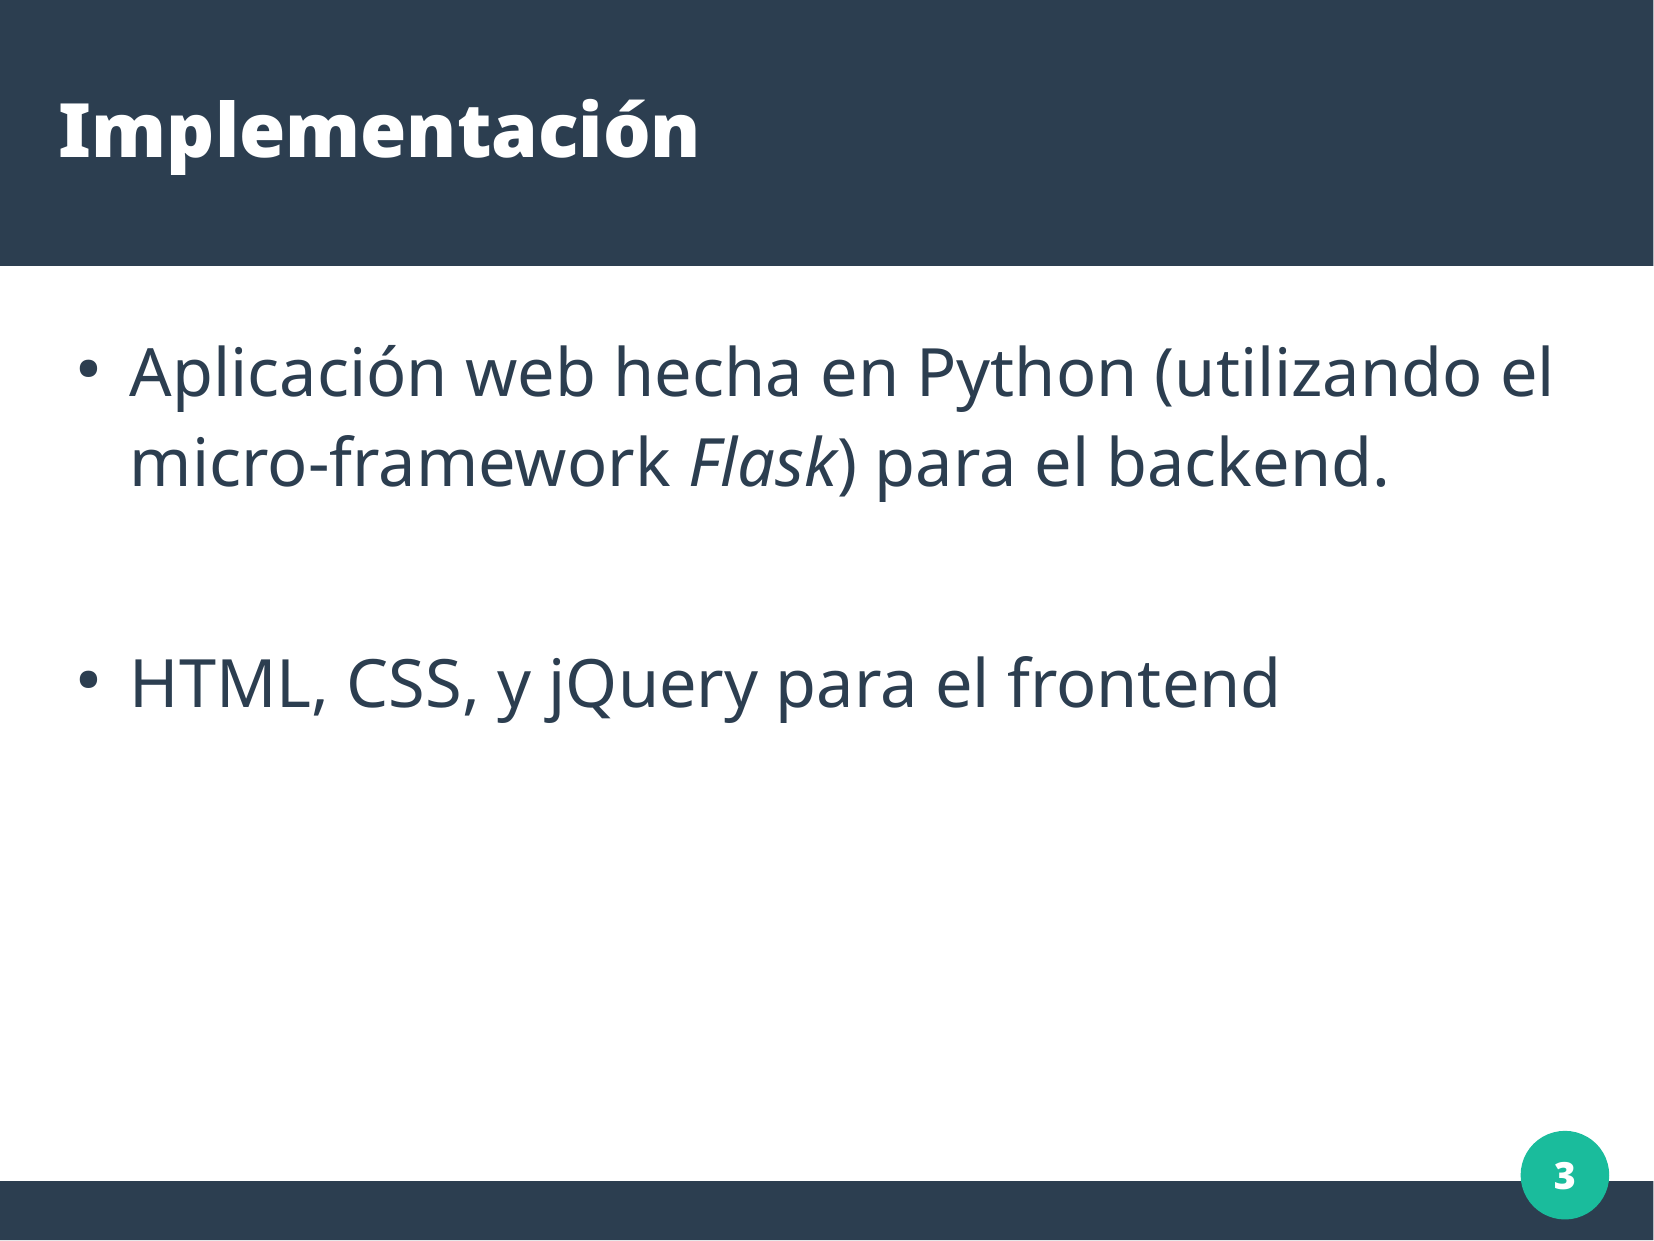

# Implementación
Aplicación web hecha en Python (utilizando el micro-framework Flask) para el backend.
HTML, CSS, y jQuery para el frontend
3